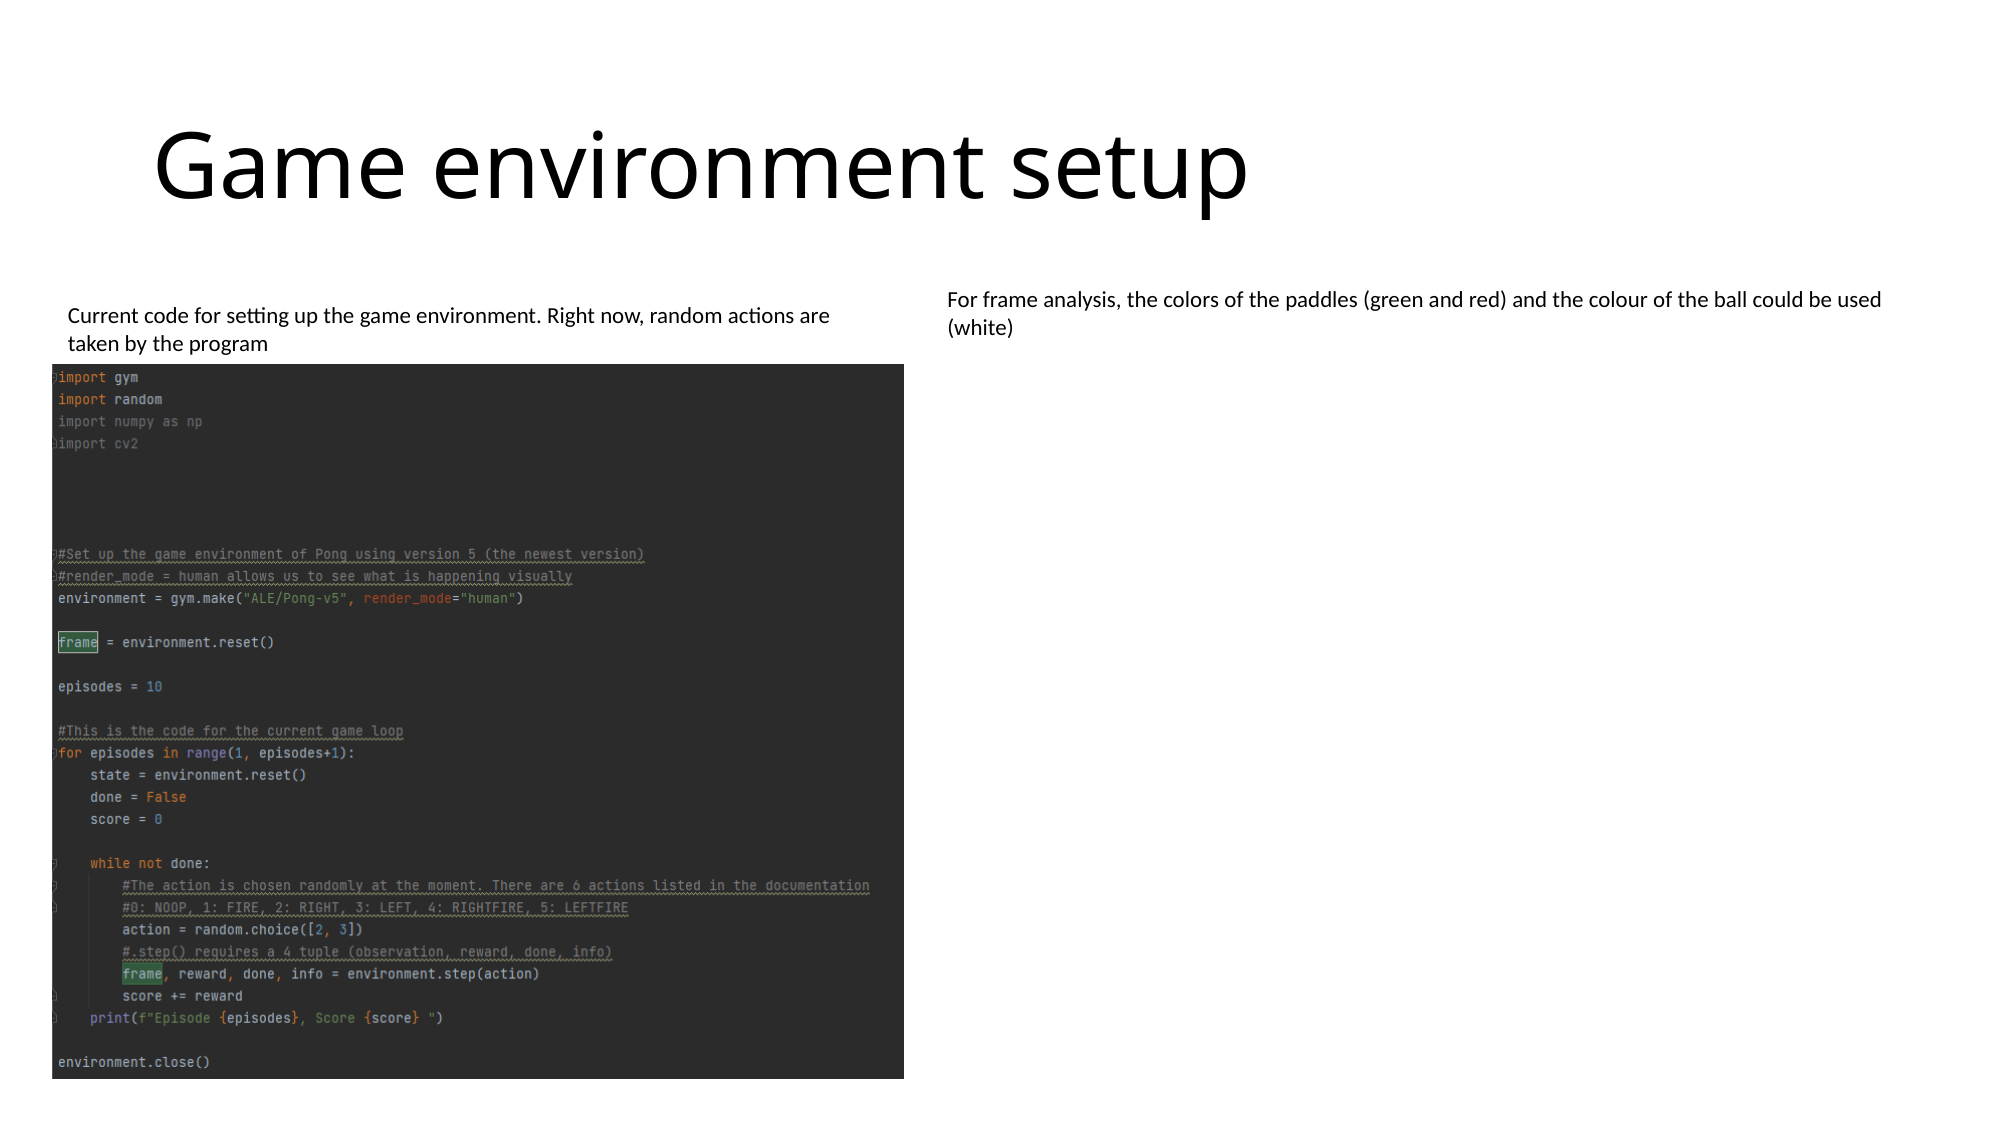

# Game environment setup
For frame analysis, the colors of the paddles (green and red) and the colour of the ball could be used (white)
Current code for setting up the game environment. Right now, random actions are taken by the program